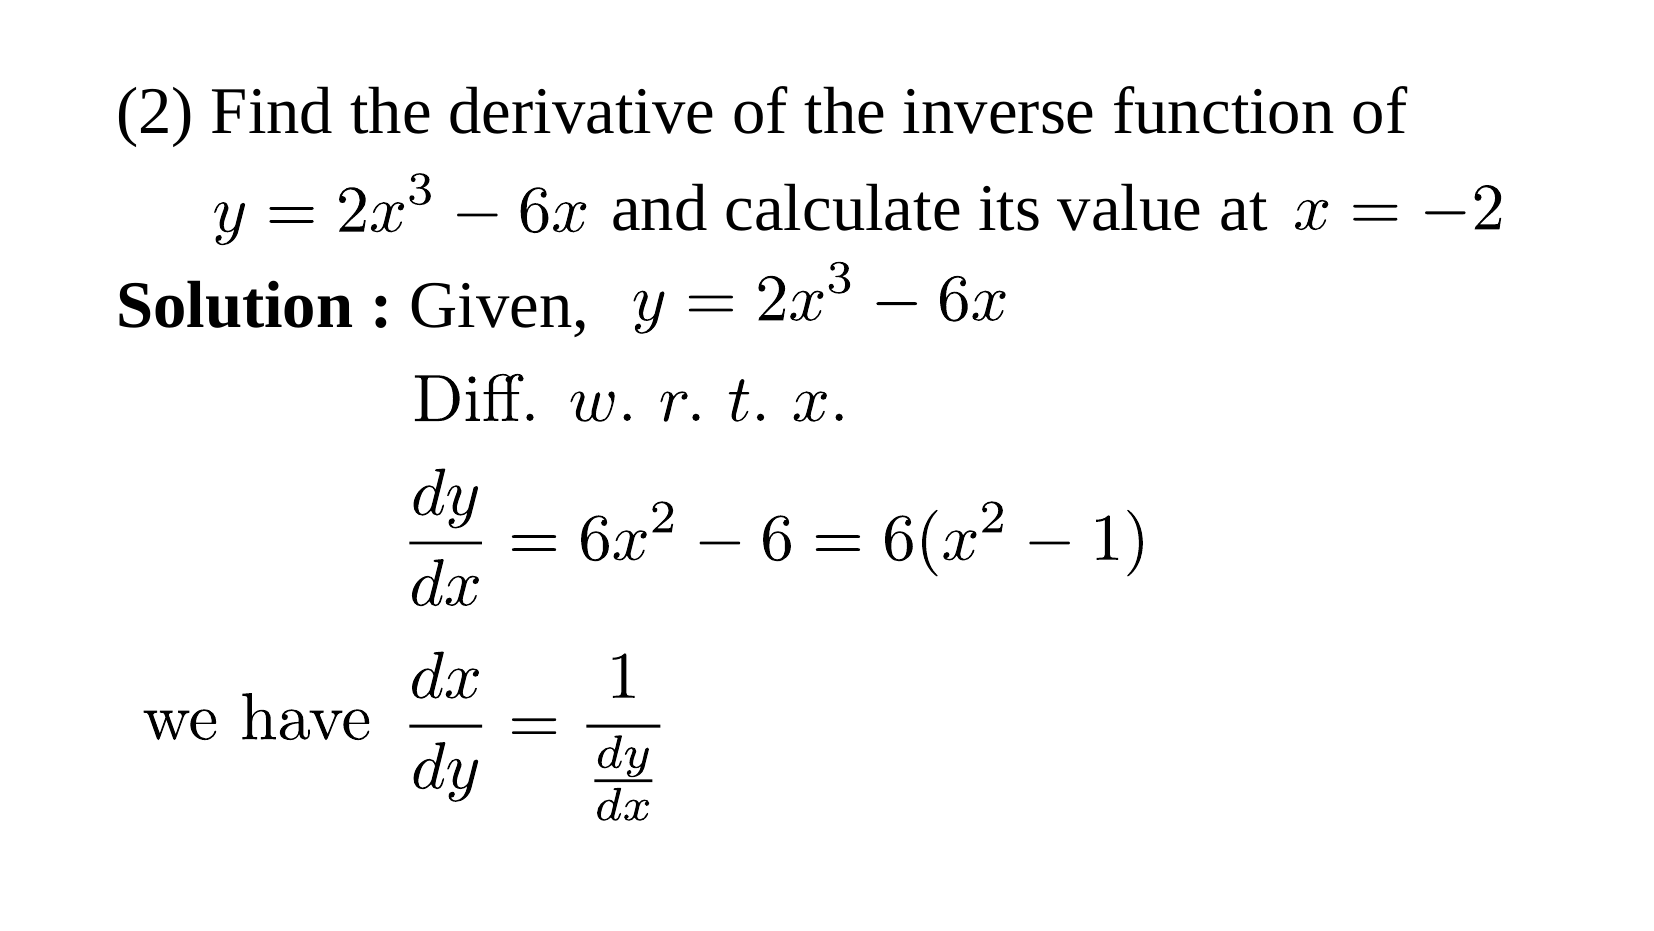

# (2) Find the derivative of the inverse function of and calculate its value at Solution : Given,